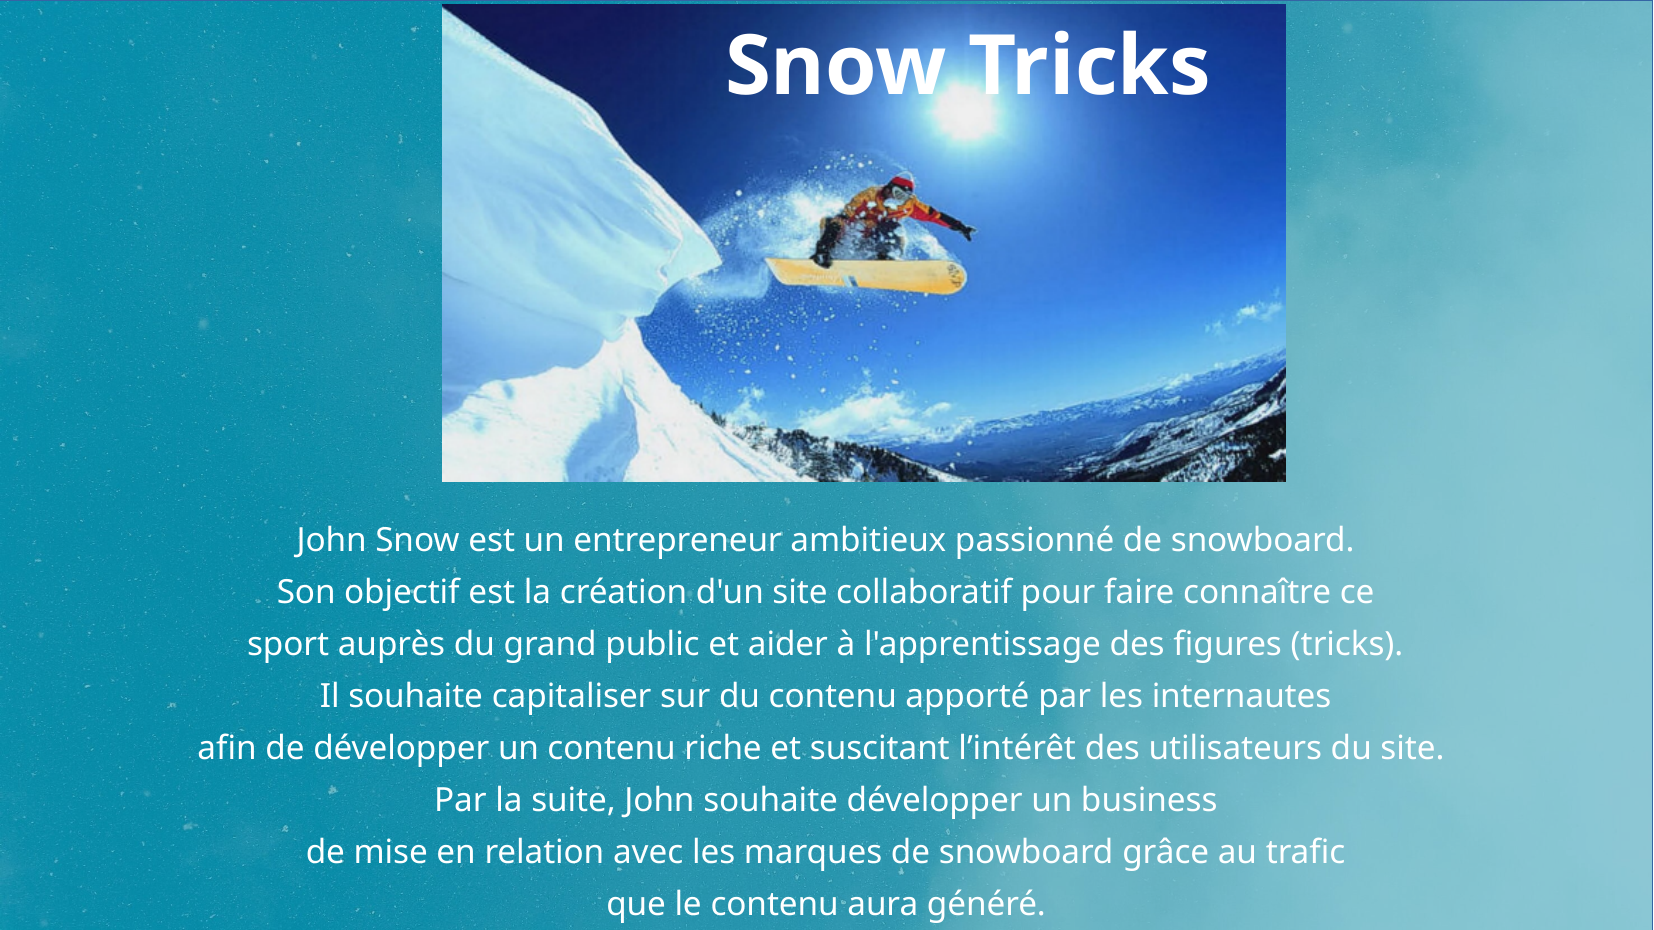

# Snow Tricks
John Snow est un entrepreneur ambitieux passionné de snowboard.
Son objectif est la création d'un site collaboratif pour faire connaître ce
sport auprès du grand public et aider à l'apprentissage des figures (tricks).
Il souhaite capitaliser sur du contenu apporté par les internautes
afin de développer un contenu riche et suscitant l’intérêt des utilisateurs du site.
Par la suite, John souhaite développer un business
de mise en relation avec les marques de snowboard grâce au trafic
que le contenu aura généré.